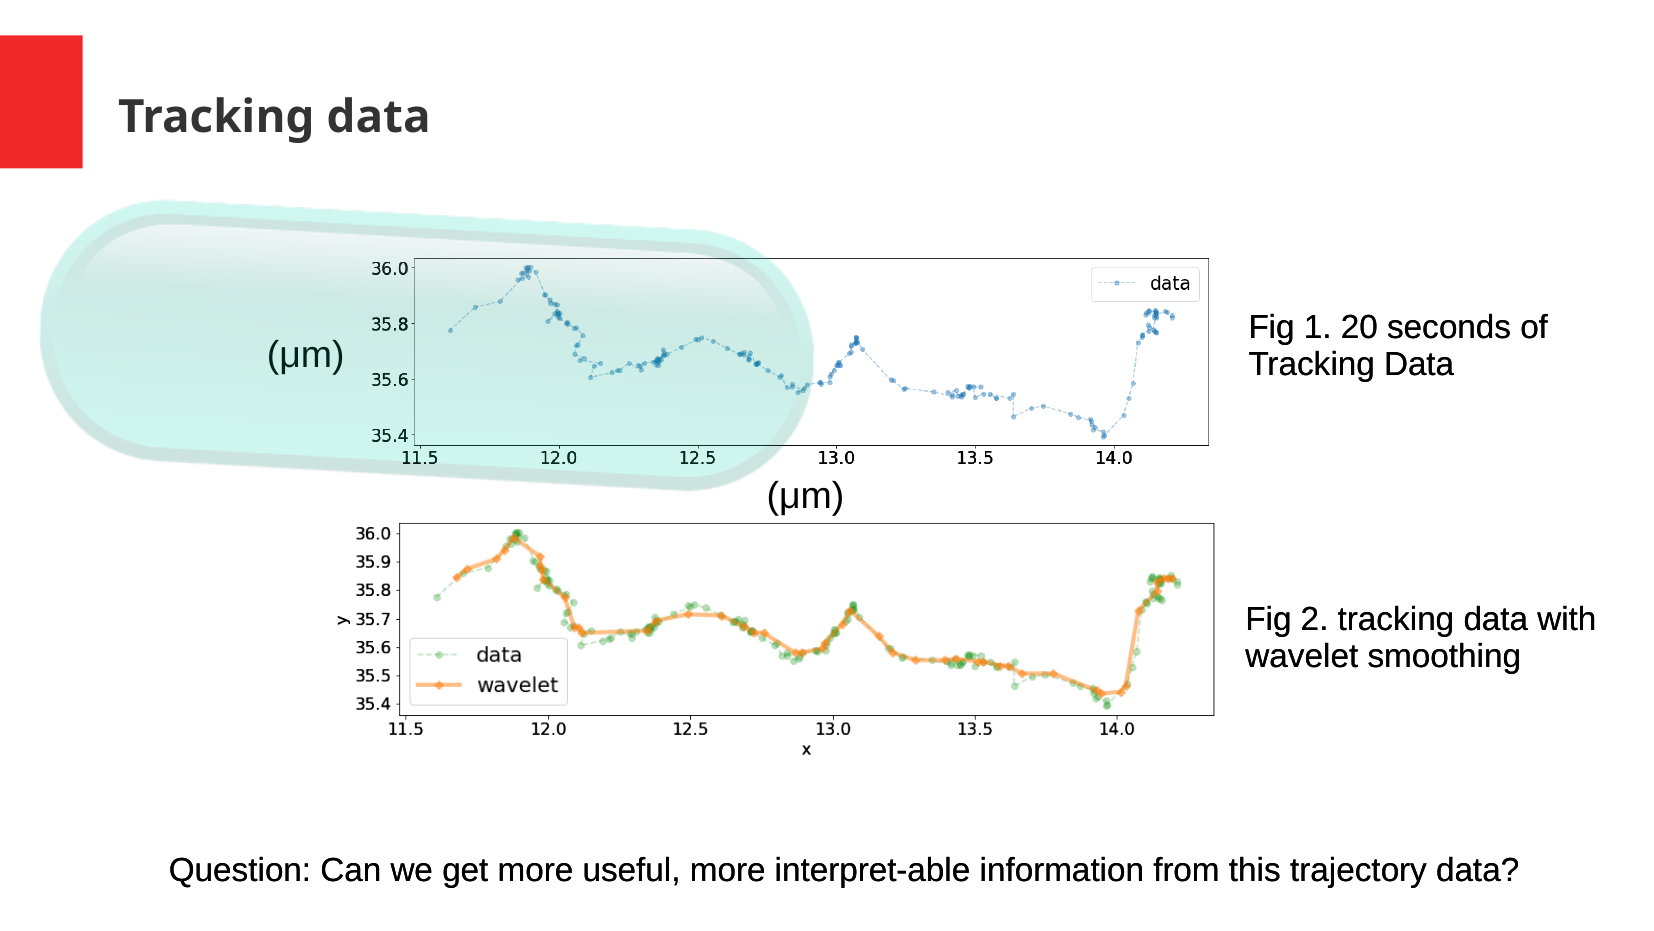

# Tracking data
Fig 1. 20 seconds of Tracking Data
Fig 1. 20 seconds of Tracking Data
(μm)
(μm)
Fig 2. tracking data with wavelet smoothing
Fig 2. tracking data with wavelet smoothing
Question: Can we get more useful, more interpret-able information from this trajectory data?
Question: Can we get more useful, more interpret-able information from this trajectory data?